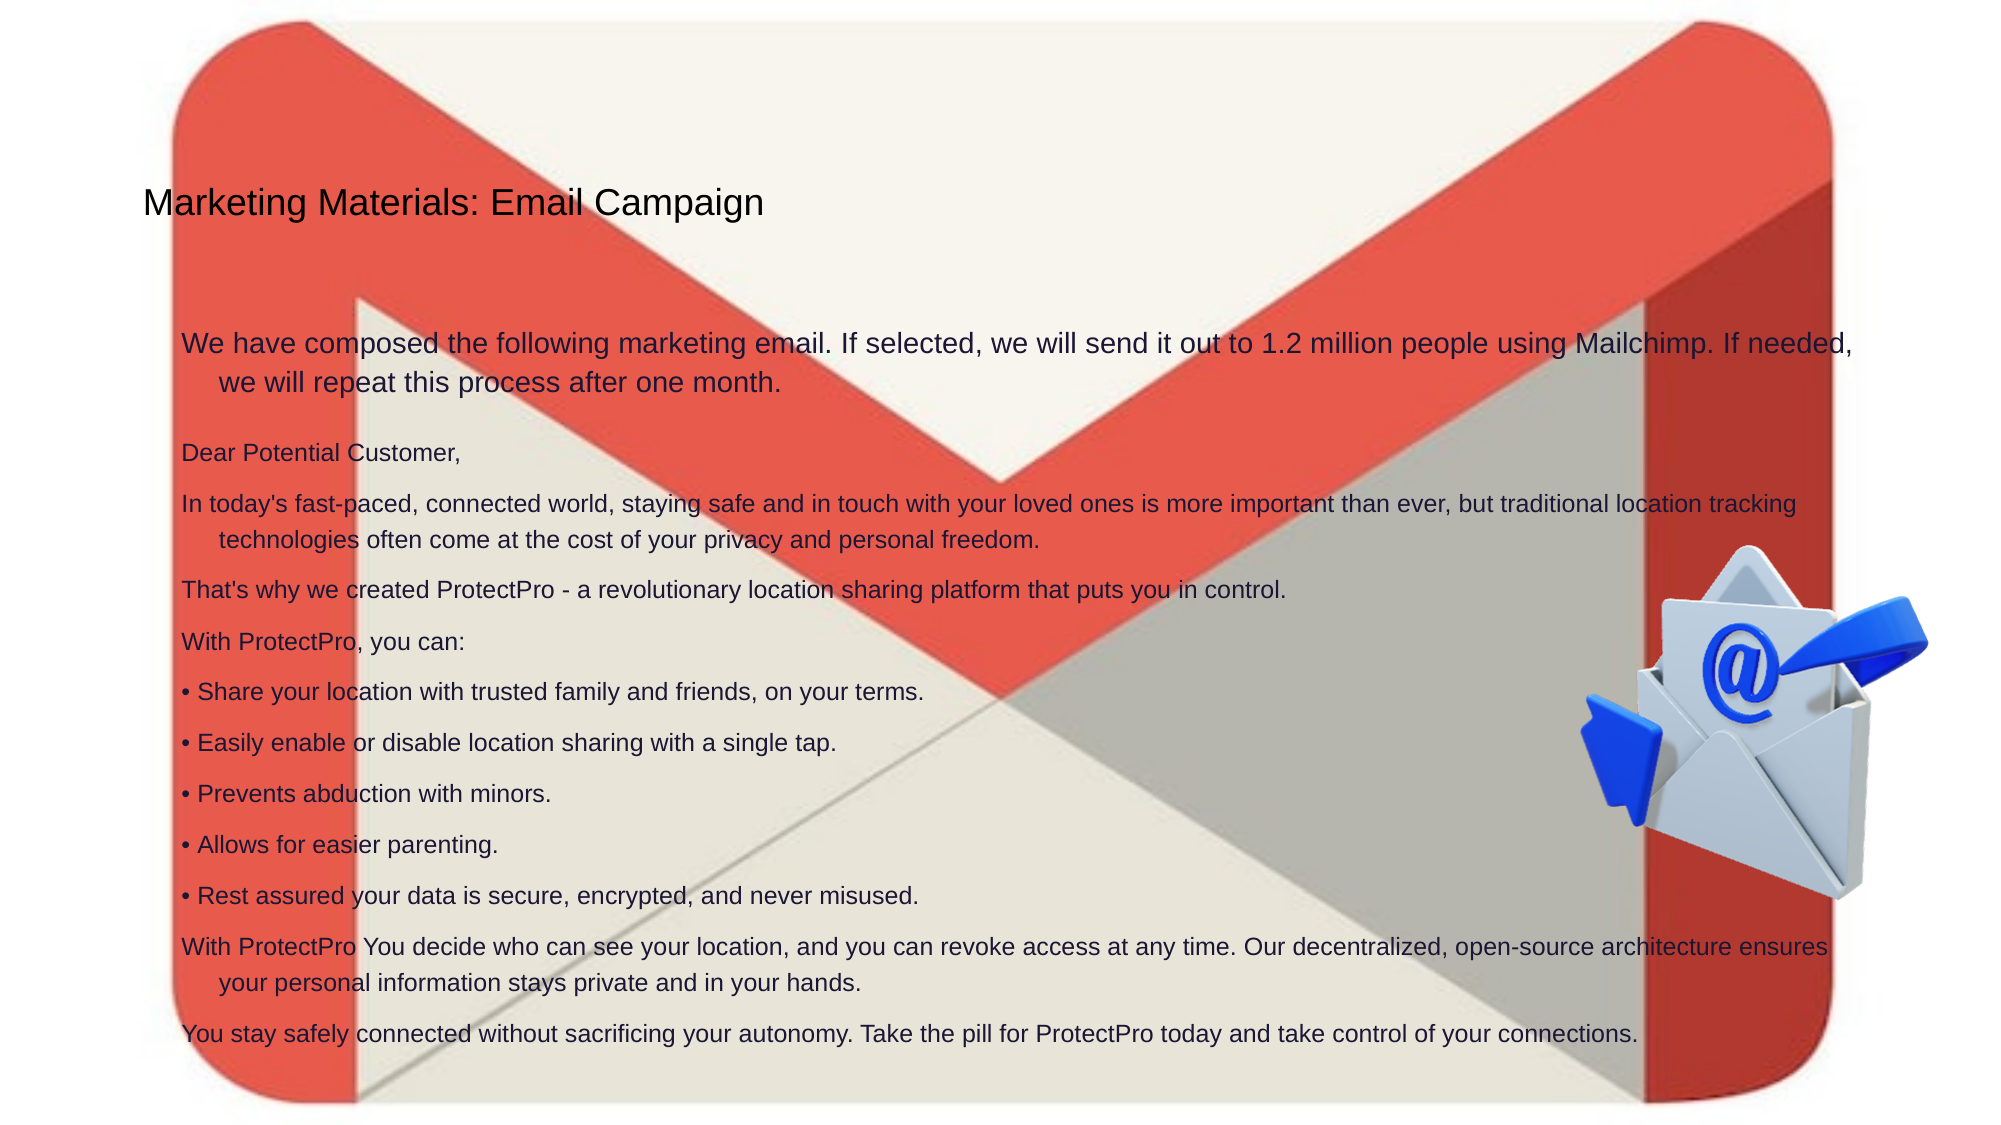

# Marketing Materials: Email Campaign
We have composed the following marketing email. If selected, we will send it out to 1.2 million people using Mailchimp. If needed, we will repeat this process after one month.
Dear Potential Customer,
In today's fast-paced, connected world, staying safe and in touch with your loved ones is more important than ever, but traditional location tracking technologies often come at the cost of your privacy and personal freedom.
That's why we created ProtectPro - a revolutionary location sharing platform that puts you in control.
With ProtectPro, you can:
• Share your location with trusted family and friends, on your terms.
• Easily enable or disable location sharing with a single tap.
• Prevents abduction with minors.
• Allows for easier parenting.
• Rest assured your data is secure, encrypted, and never misused.
With ProtectPro You decide who can see your location, and you can revoke access at any time. Our decentralized, open-source architecture ensures your personal information stays private and in your hands.
You stay safely connected without sacrificing your autonomy. Take the pill for ProtectPro today and take control of your connections.